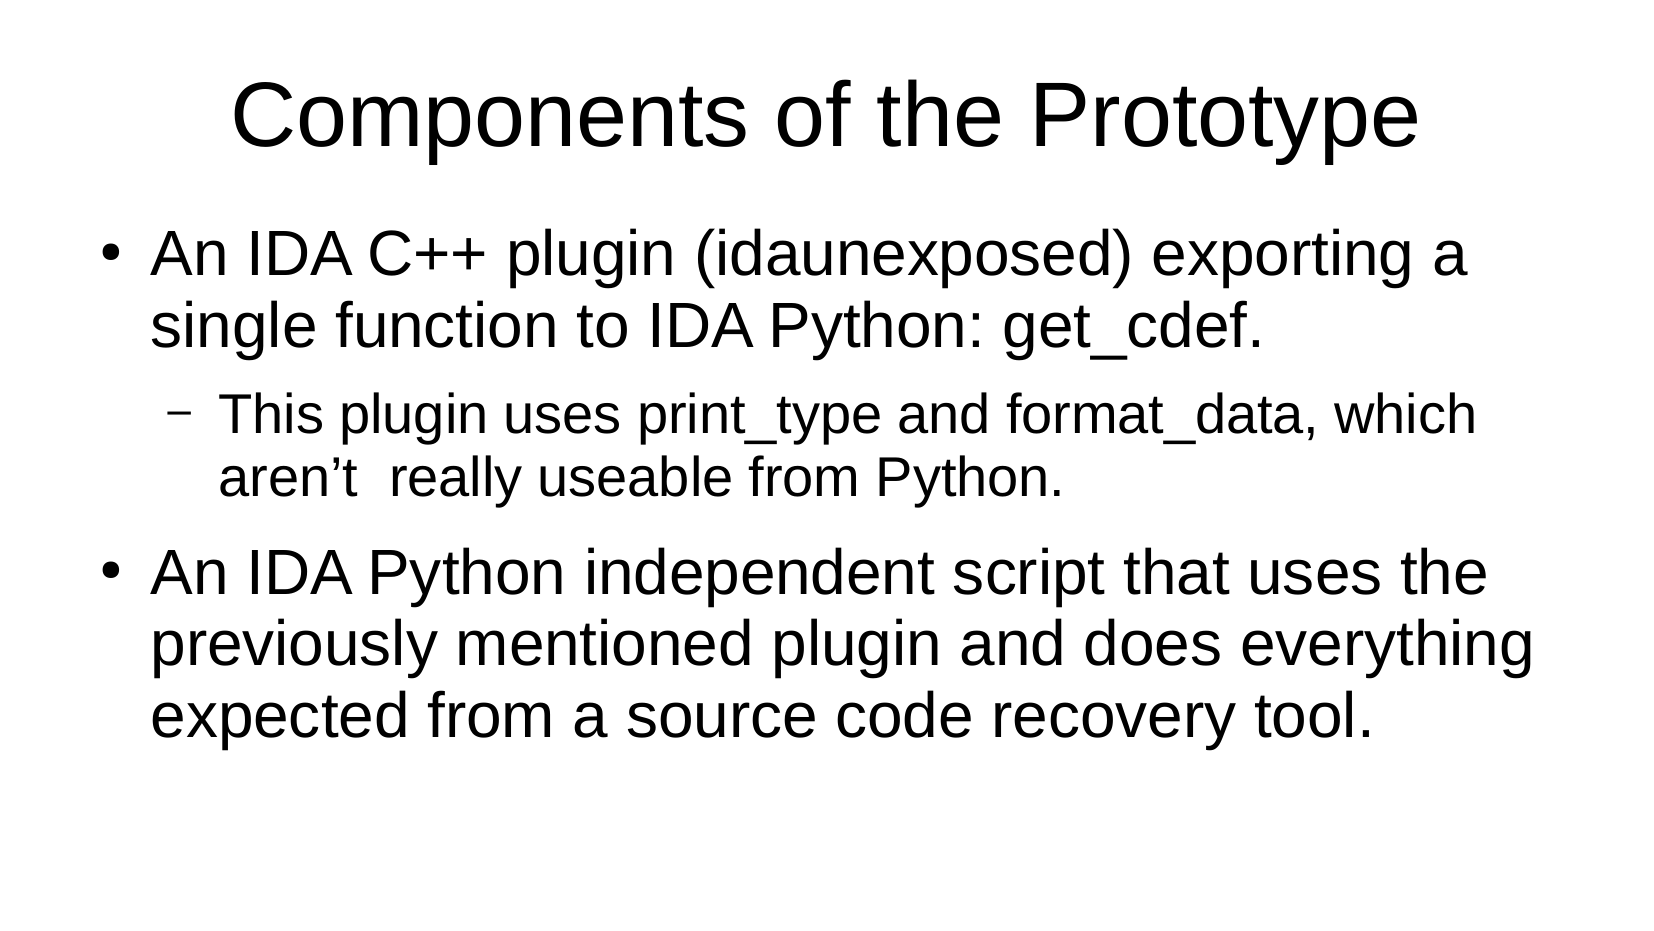

# Components of the Prototype
An IDA C++ plugin (idaunexposed) exporting a single function to IDA Python: get_cdef.
This plugin uses print_type and format_data, which aren’t really useable from Python.
An IDA Python independent script that uses the previously mentioned plugin and does everything expected from a source code recovery tool.